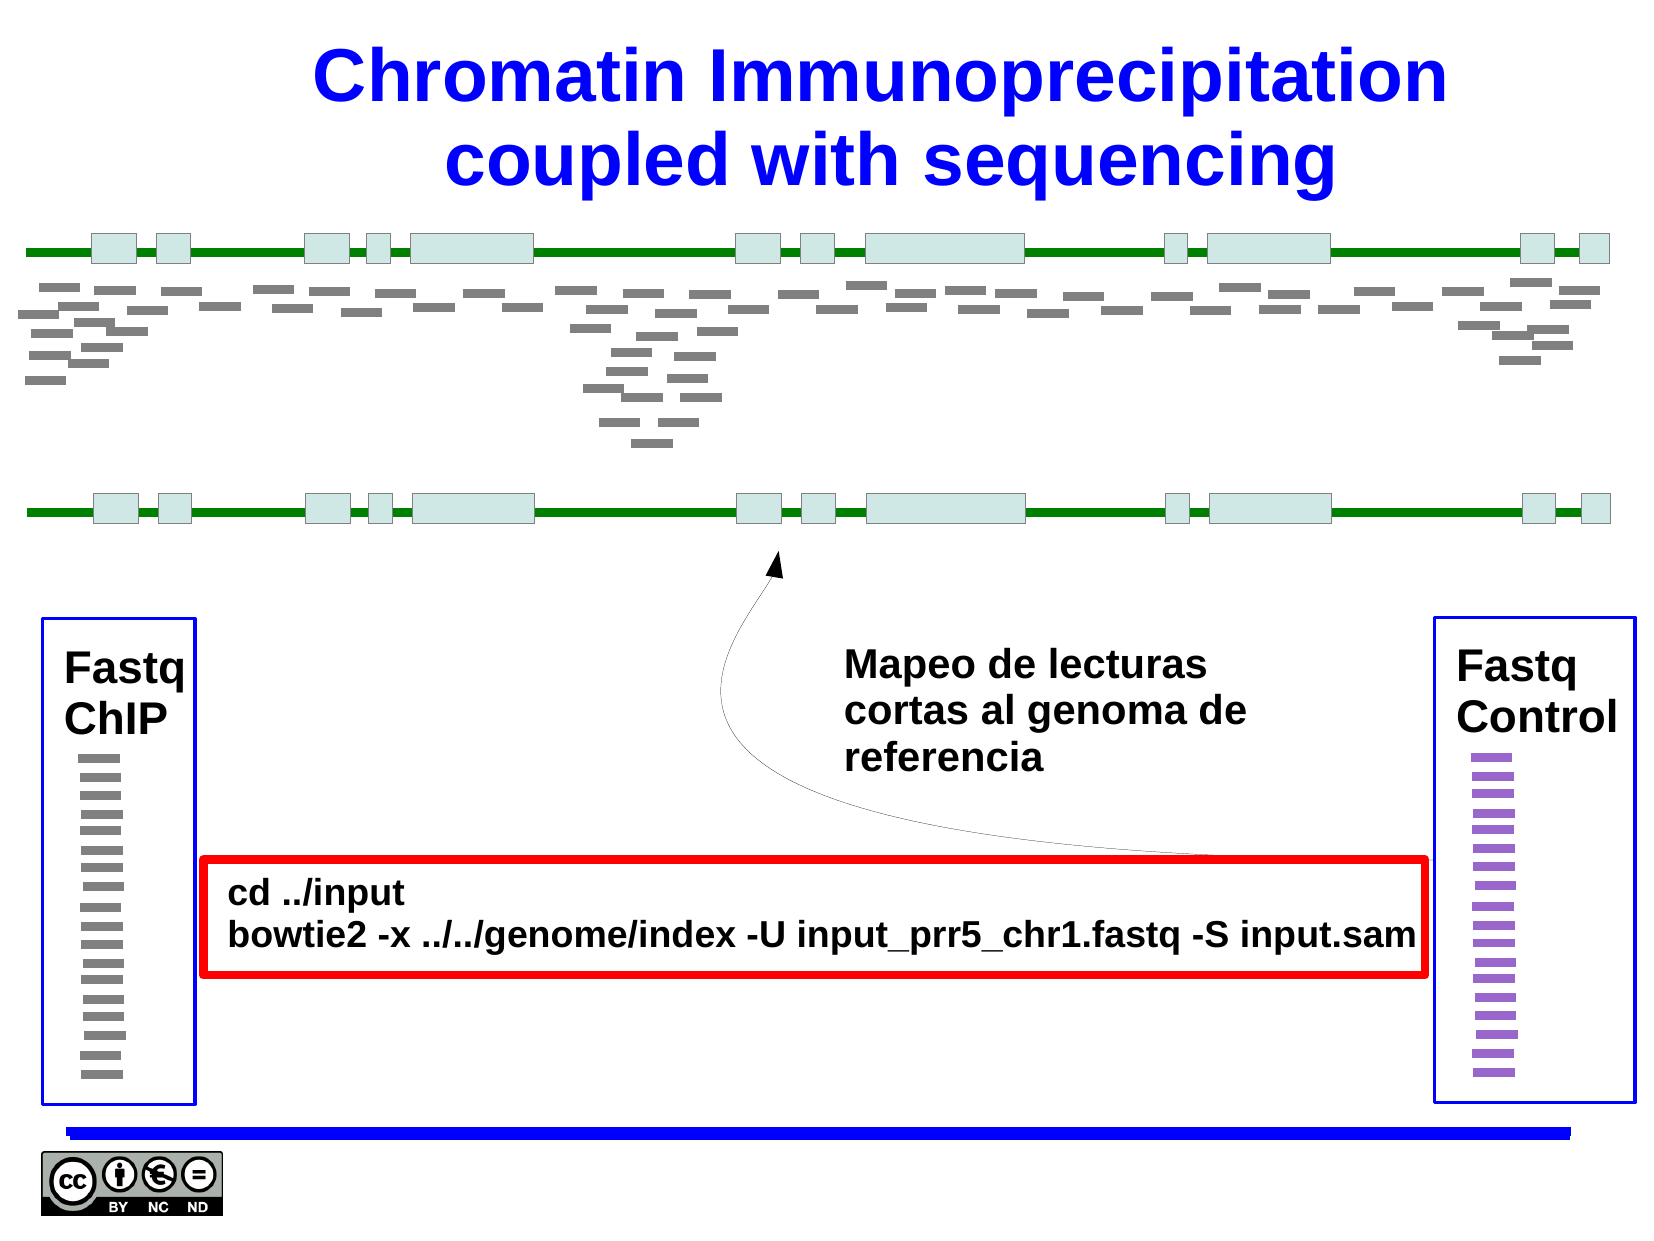

# Chromatin Immunoprecipitation coupled with sequencing
Fastq
Control
Mapeo de lecturas cortas al genoma de referencia
Fastq
ChIP
cd ../input
bowtie2 -x ../../genome/index -U input_prr5_chr1.fastq -S input.sam